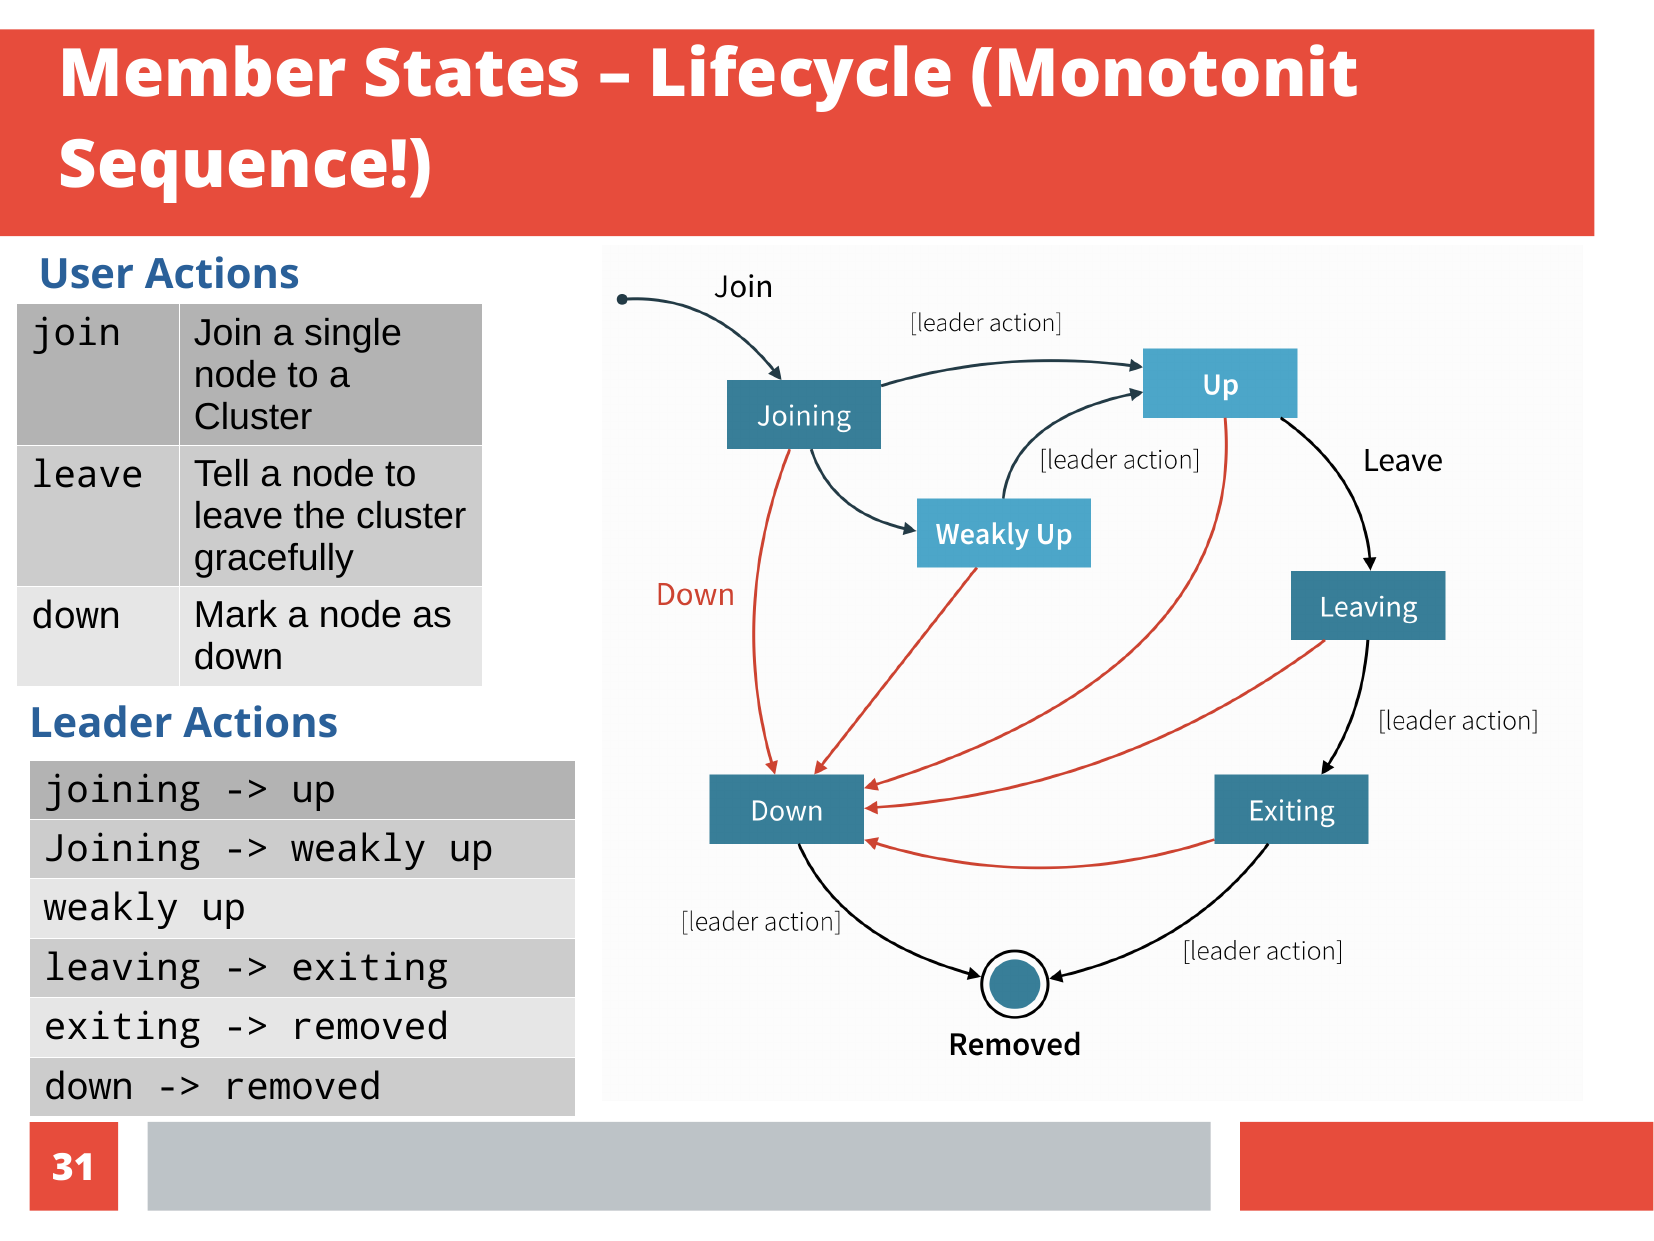

# Member States – Lifecycle (Monotonit Sequence!)
User Actions
| join | Join a single node to a Cluster |
| --- | --- |
| leave | Tell a node to leave the cluster gracefully |
| down | Mark a node as down |
Leader Actions
| joining -> up |
| --- |
| Joining -> weakly up |
| weakly up |
| leaving -> exiting |
| exiting -> removed |
| down -> removed |
31